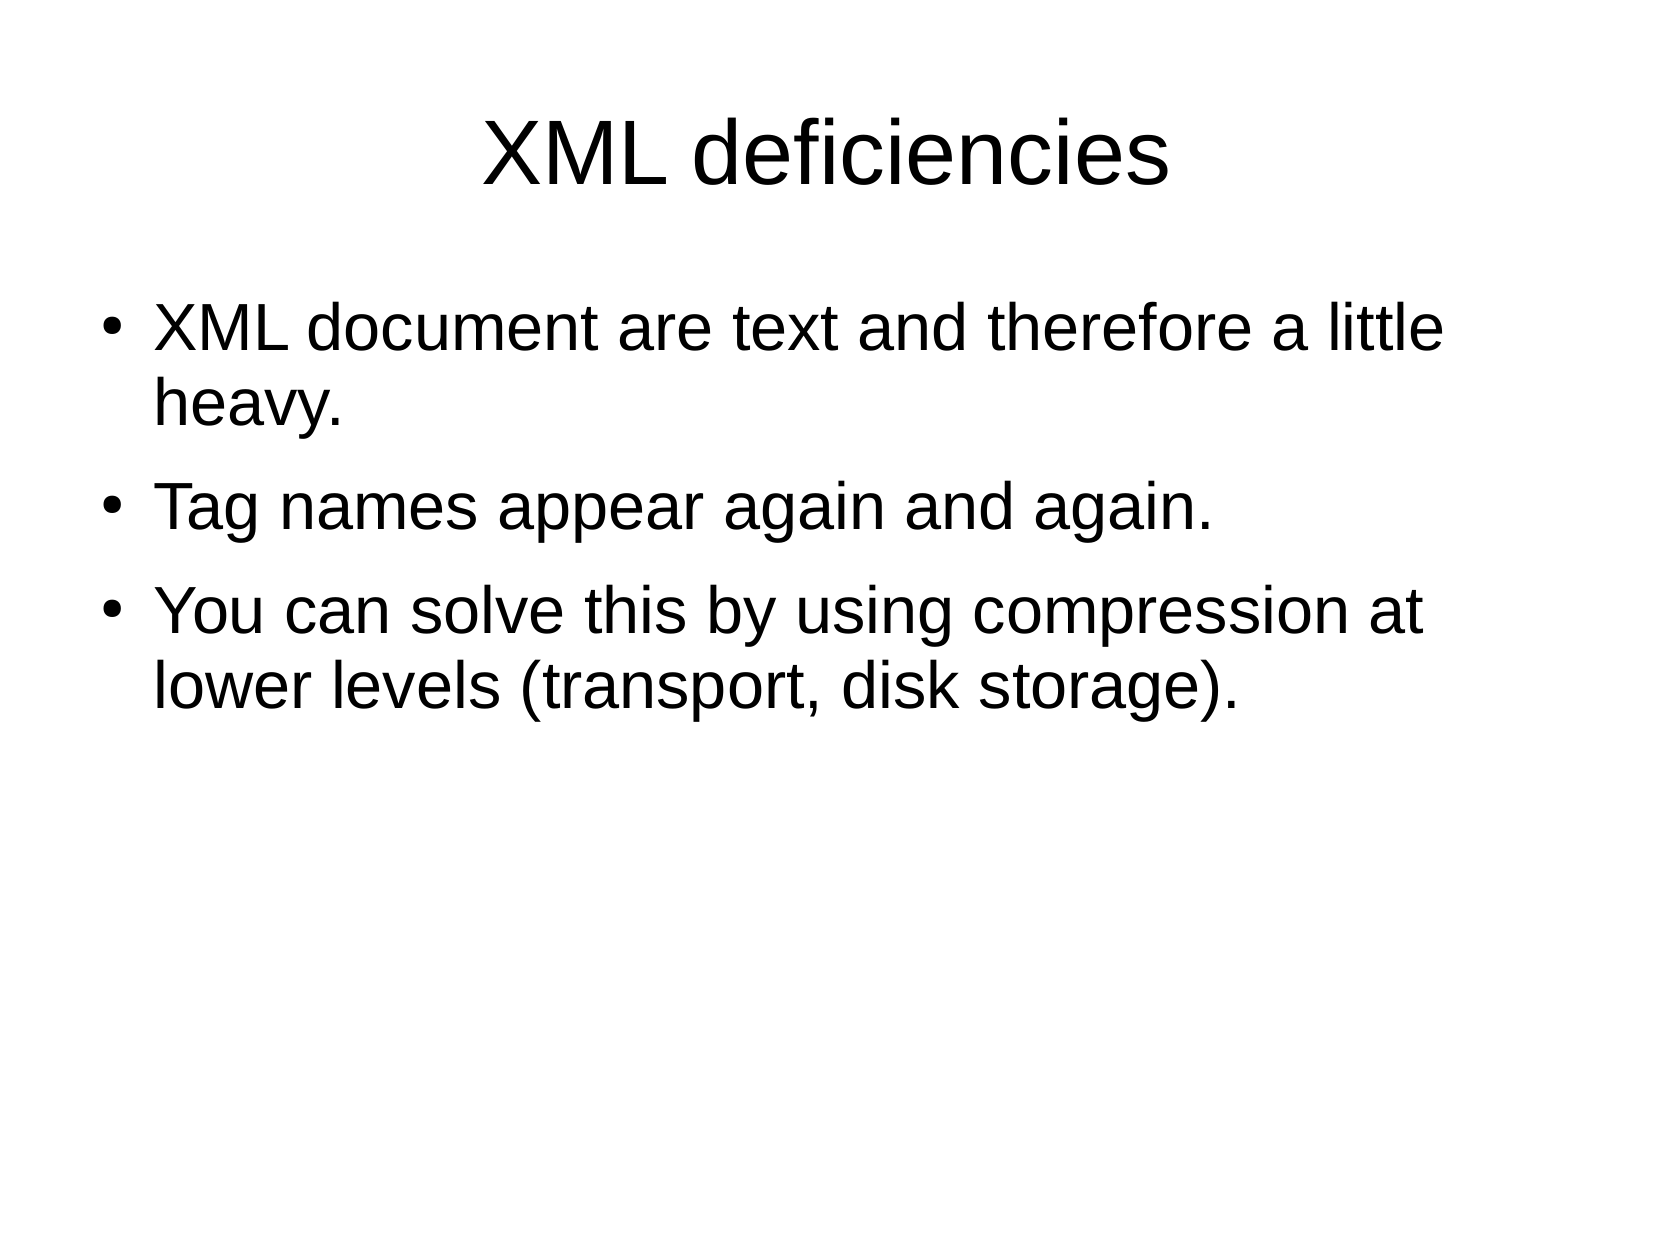

# XML deficiencies
XML document are text and therefore a little heavy.
Tag names appear again and again.
You can solve this by using compression at lower levels (transport, disk storage).